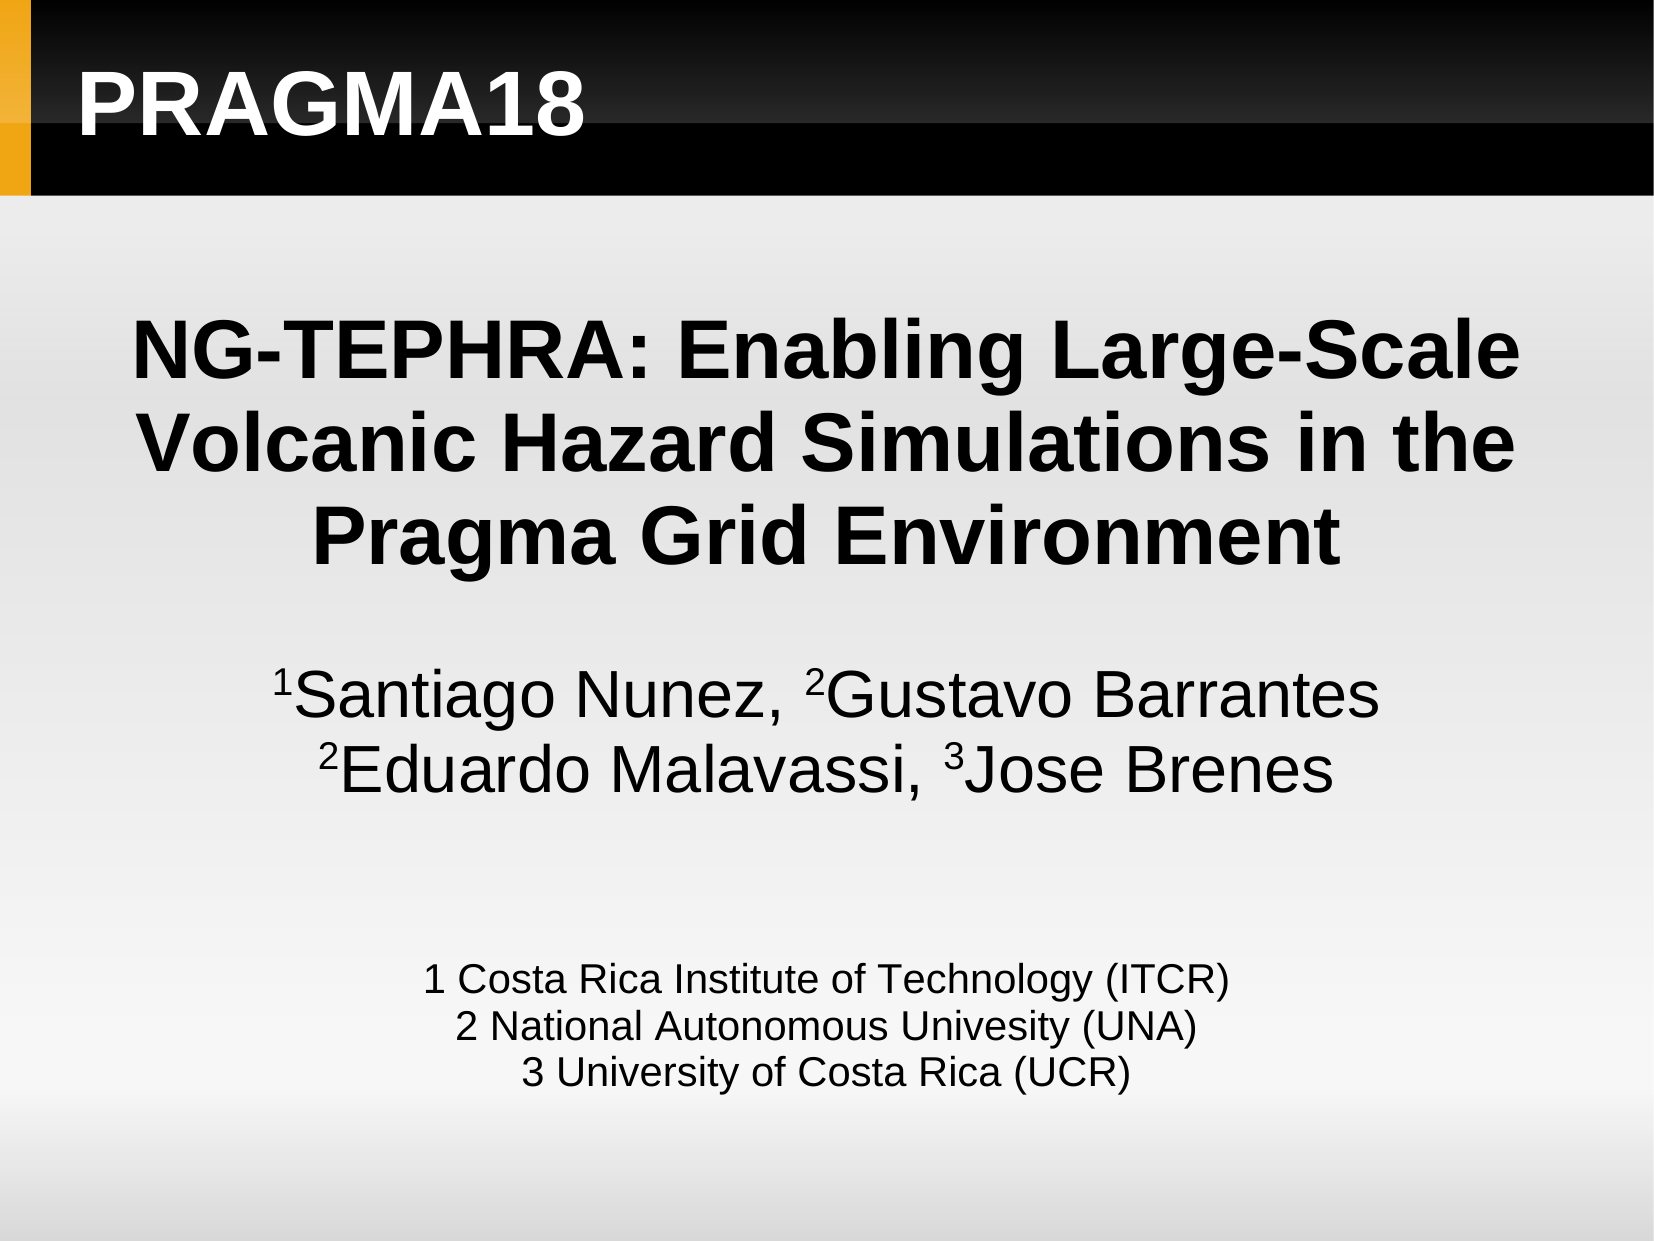

# PRAGMA18
NG-TEPHRA: Enabling Large-Scale Volcanic Hazard Simulations in the Pragma Grid Environment
1Santiago Nunez, 2Gustavo Barrantes
2Eduardo Malavassi, 3Jose Brenes
1 Costa Rica Institute of Technology (ITCR)
2 National Autonomous Univesity (UNA)
3 University of Costa Rica (UCR)